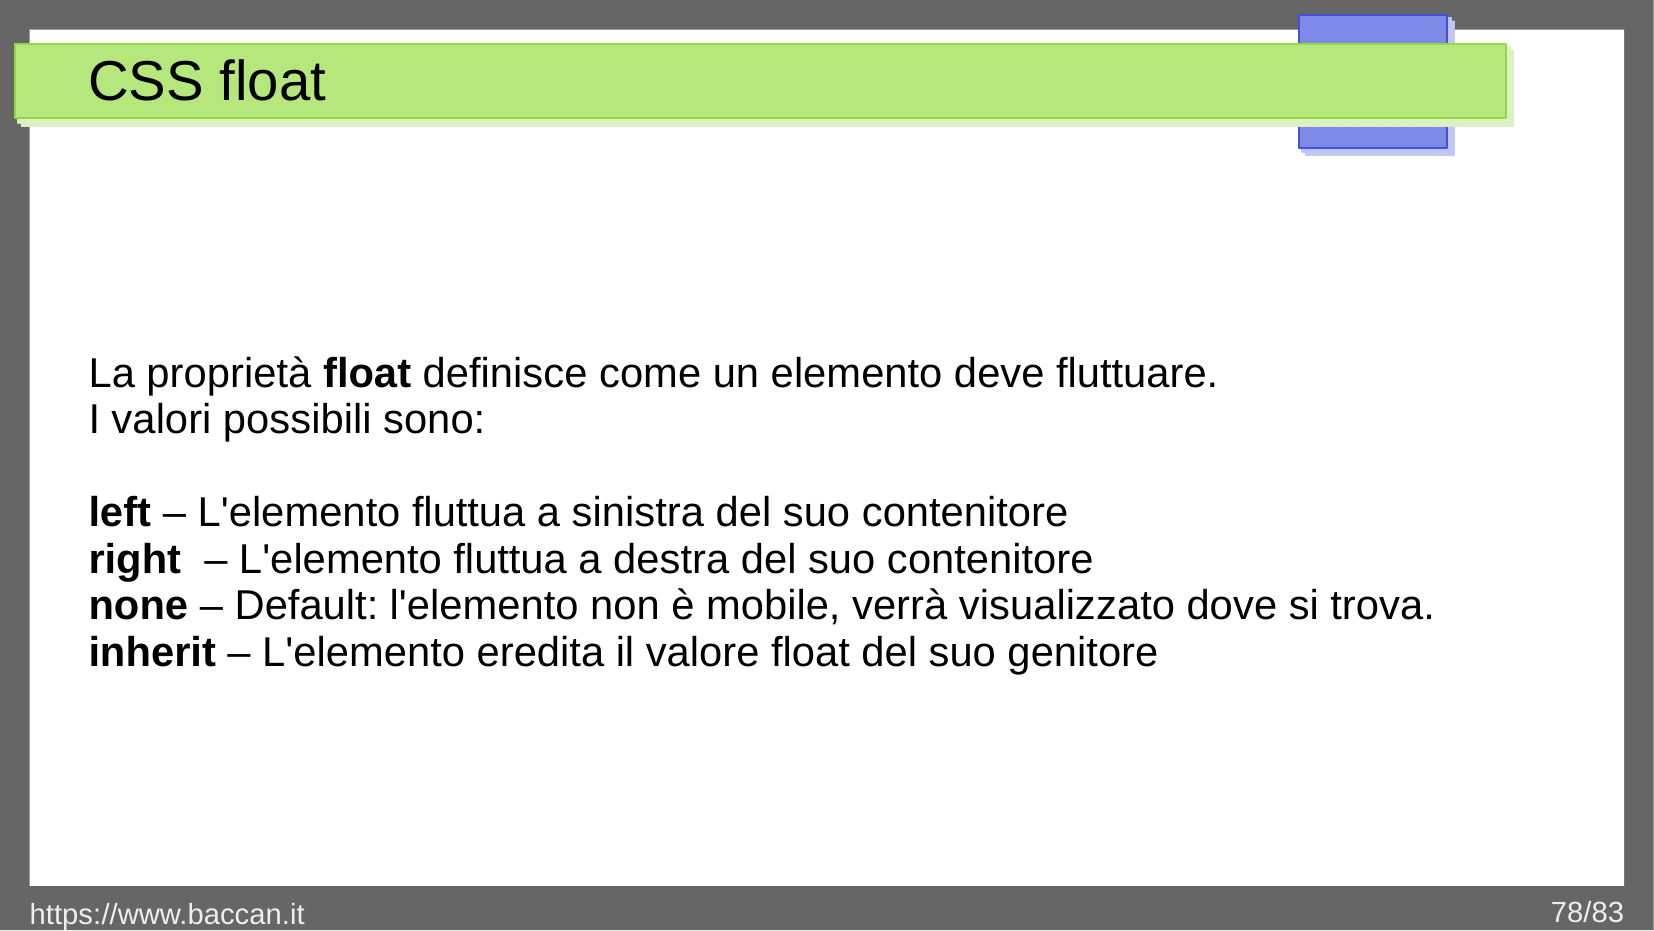

# CSS float
La proprietà float definisce come un elemento deve fluttuare.
I valori possibili sono:
left – L'elemento fluttua a sinistra del suo contenitore
right – L'elemento fluttua a destra del suo contenitore
none – Default: l'elemento non è mobile, verrà visualizzato dove si trova.
inherit – L'elemento eredita il valore float del suo genitore
78
https://www.baccan.it